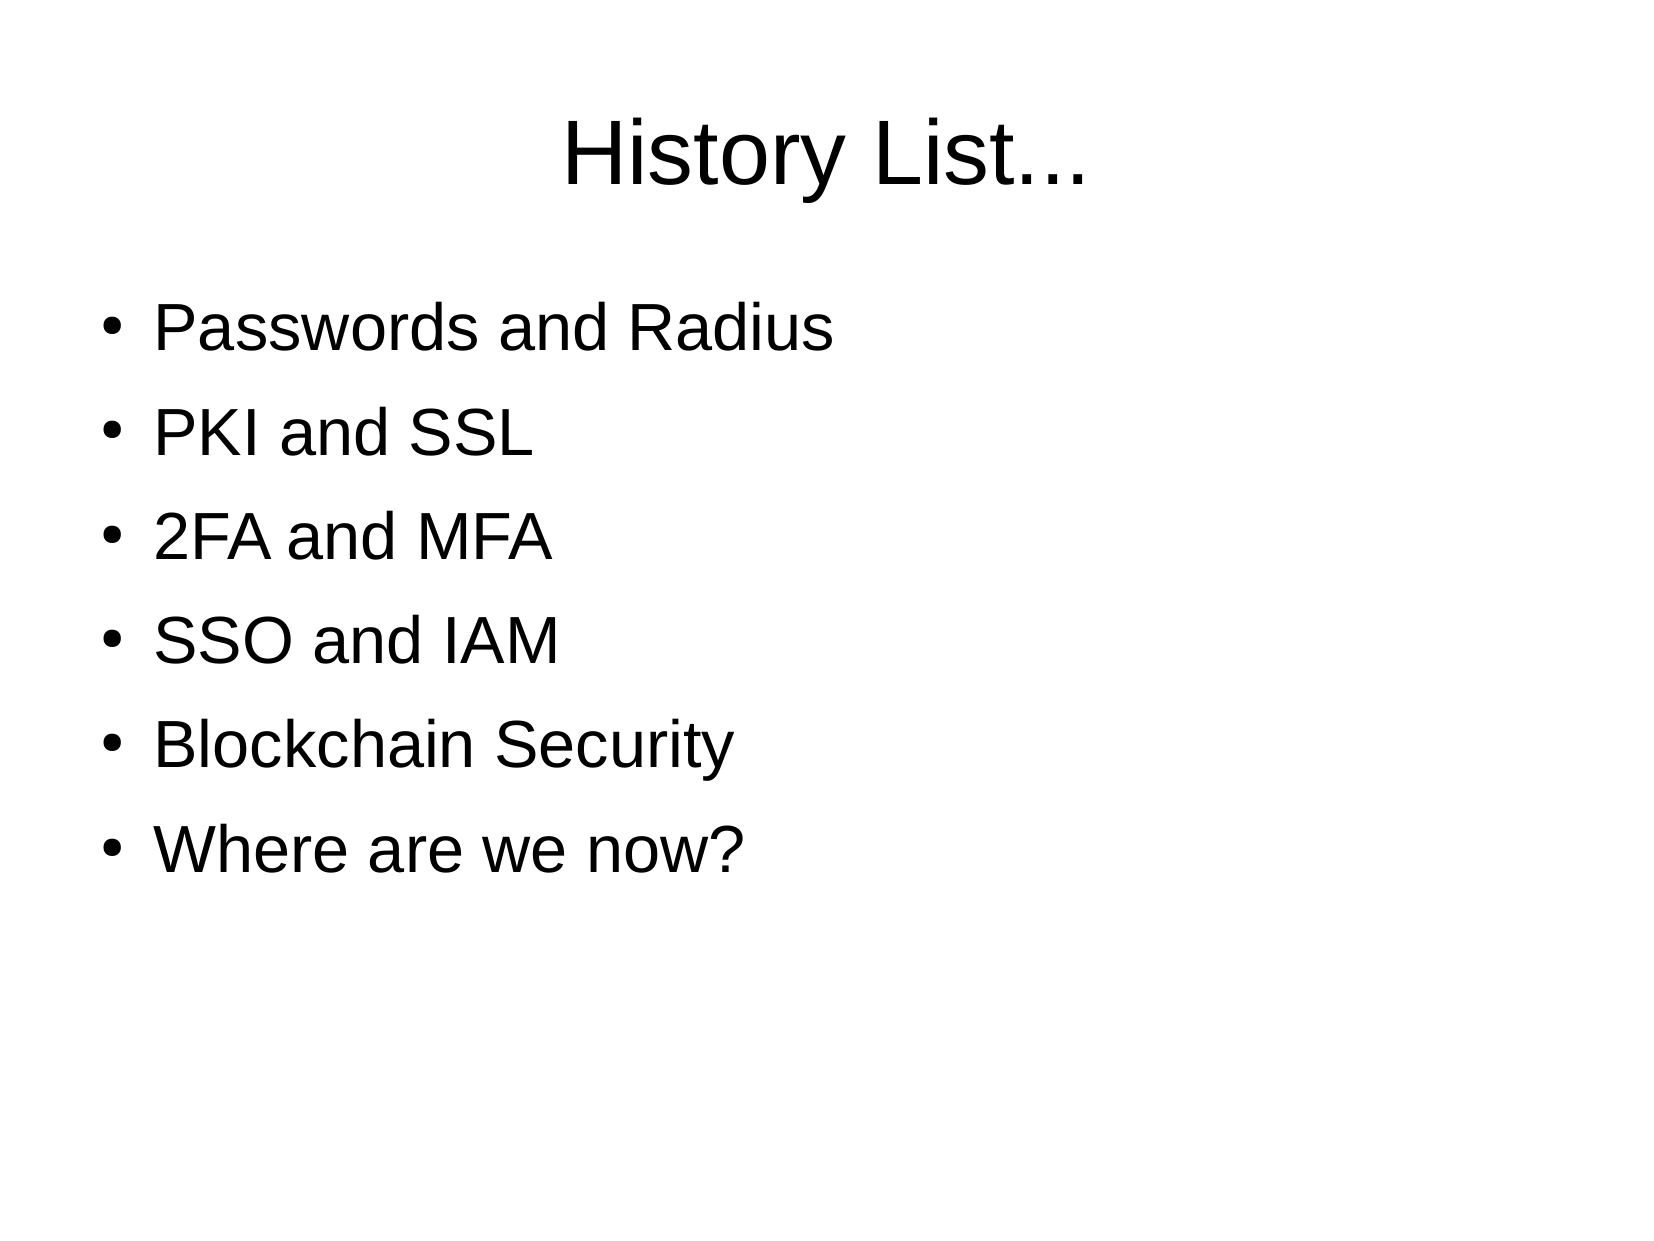

# History List...
Passwords and Radius
PKI and SSL
2FA and MFA
SSO and IAM
Blockchain Security
Where are we now?